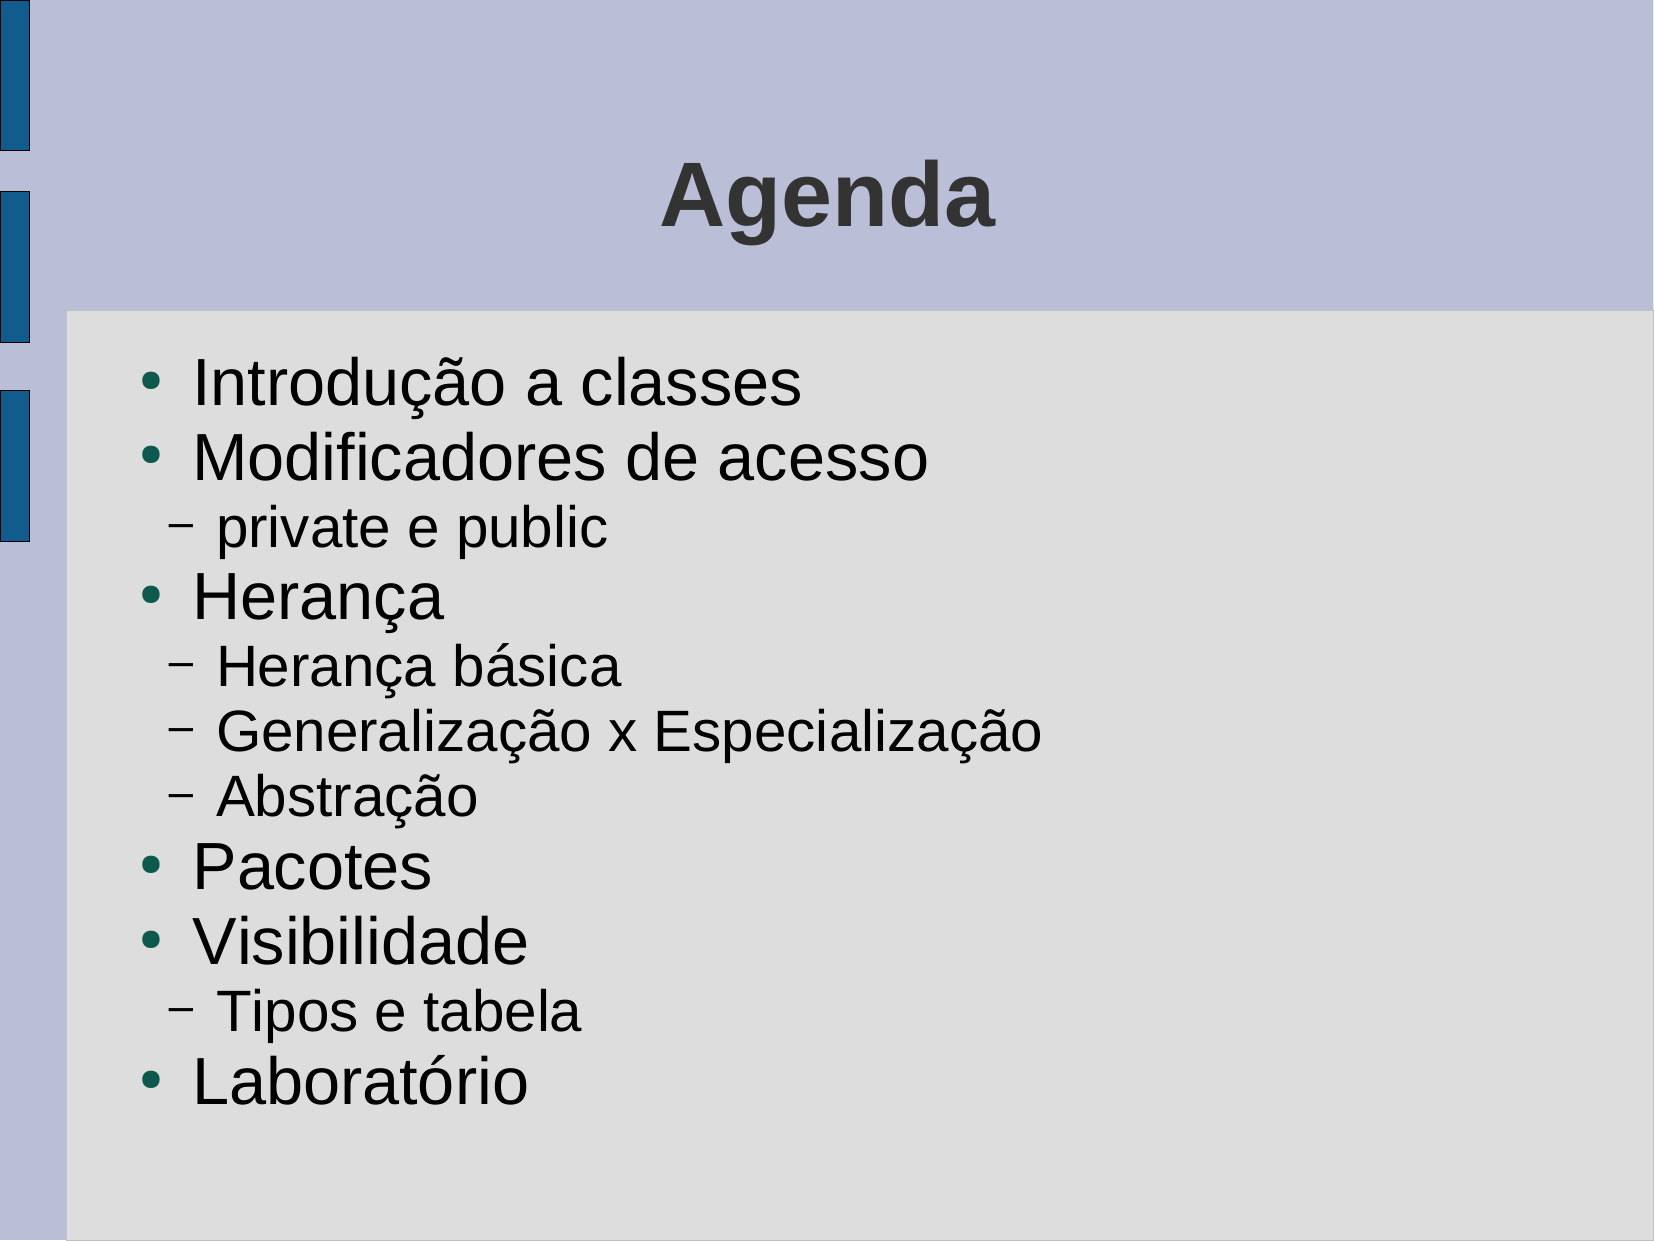

# Agenda
Introdução a classes
Modificadores de acesso
private e public
Herança
Herança básica
Generalização x Especialização
Abstração
Pacotes
Visibilidade
Tipos e tabela
Laboratório